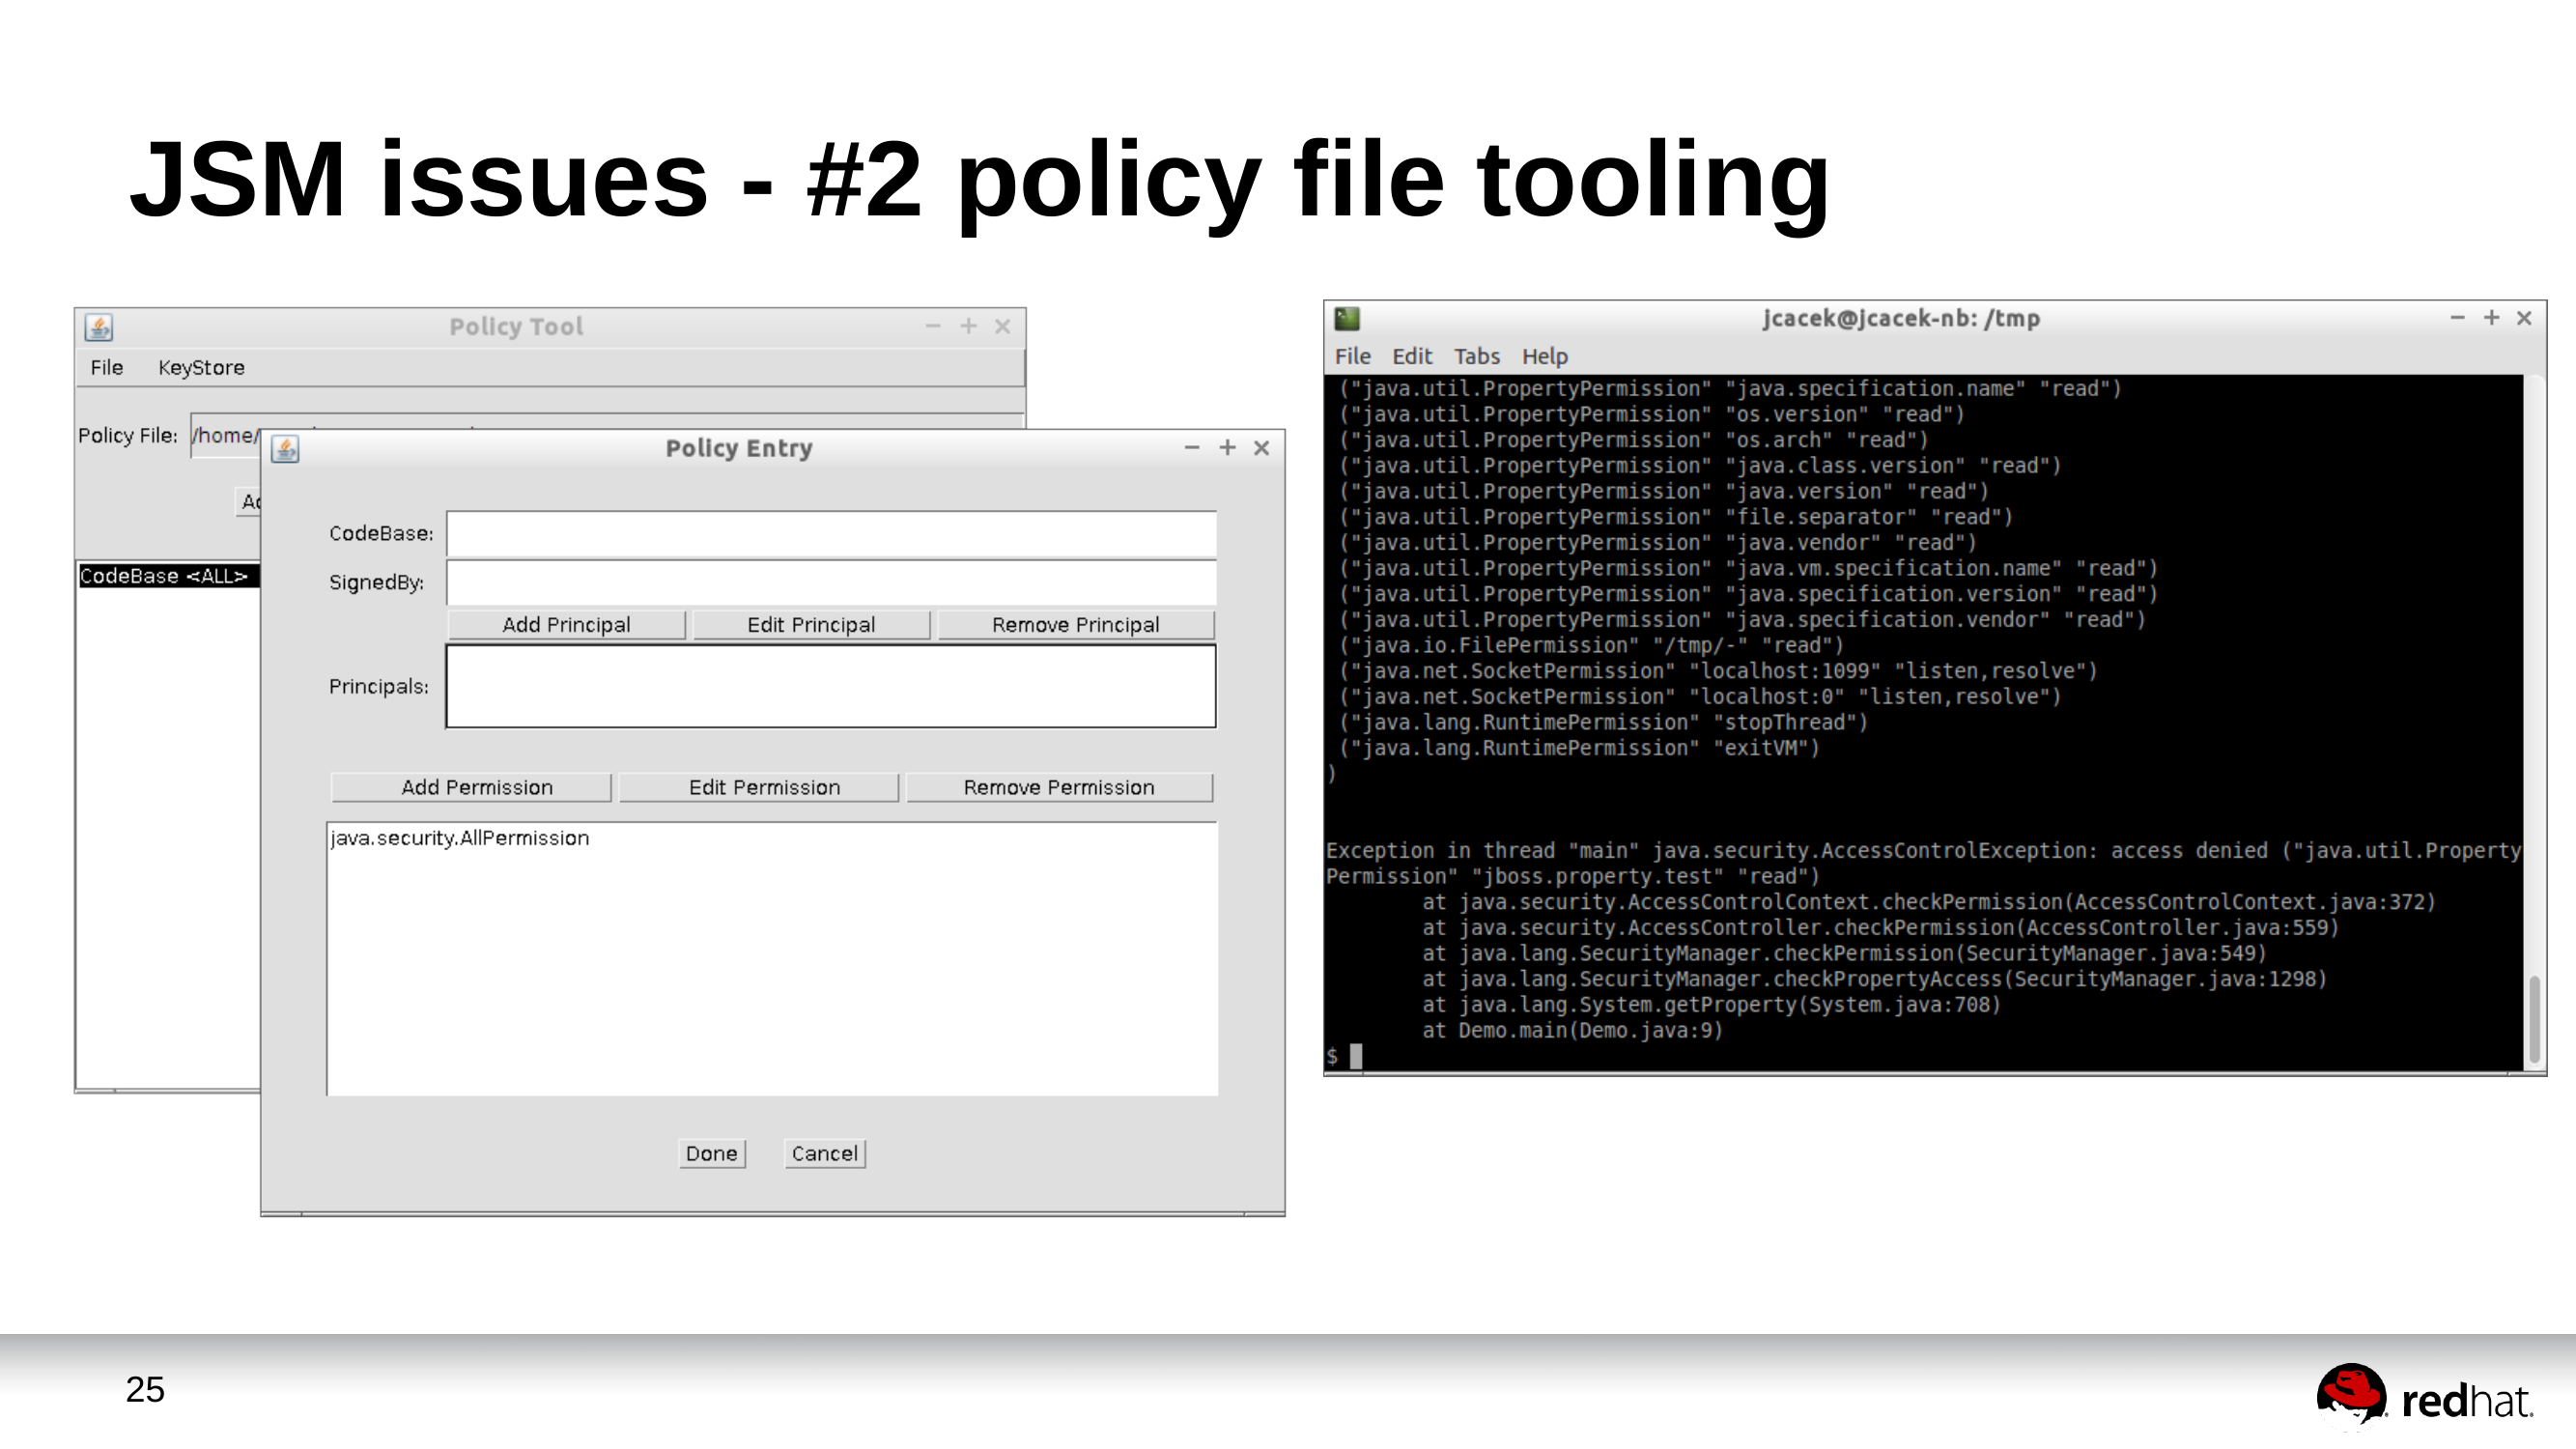

# JSM issues - #2 policy file tooling
25